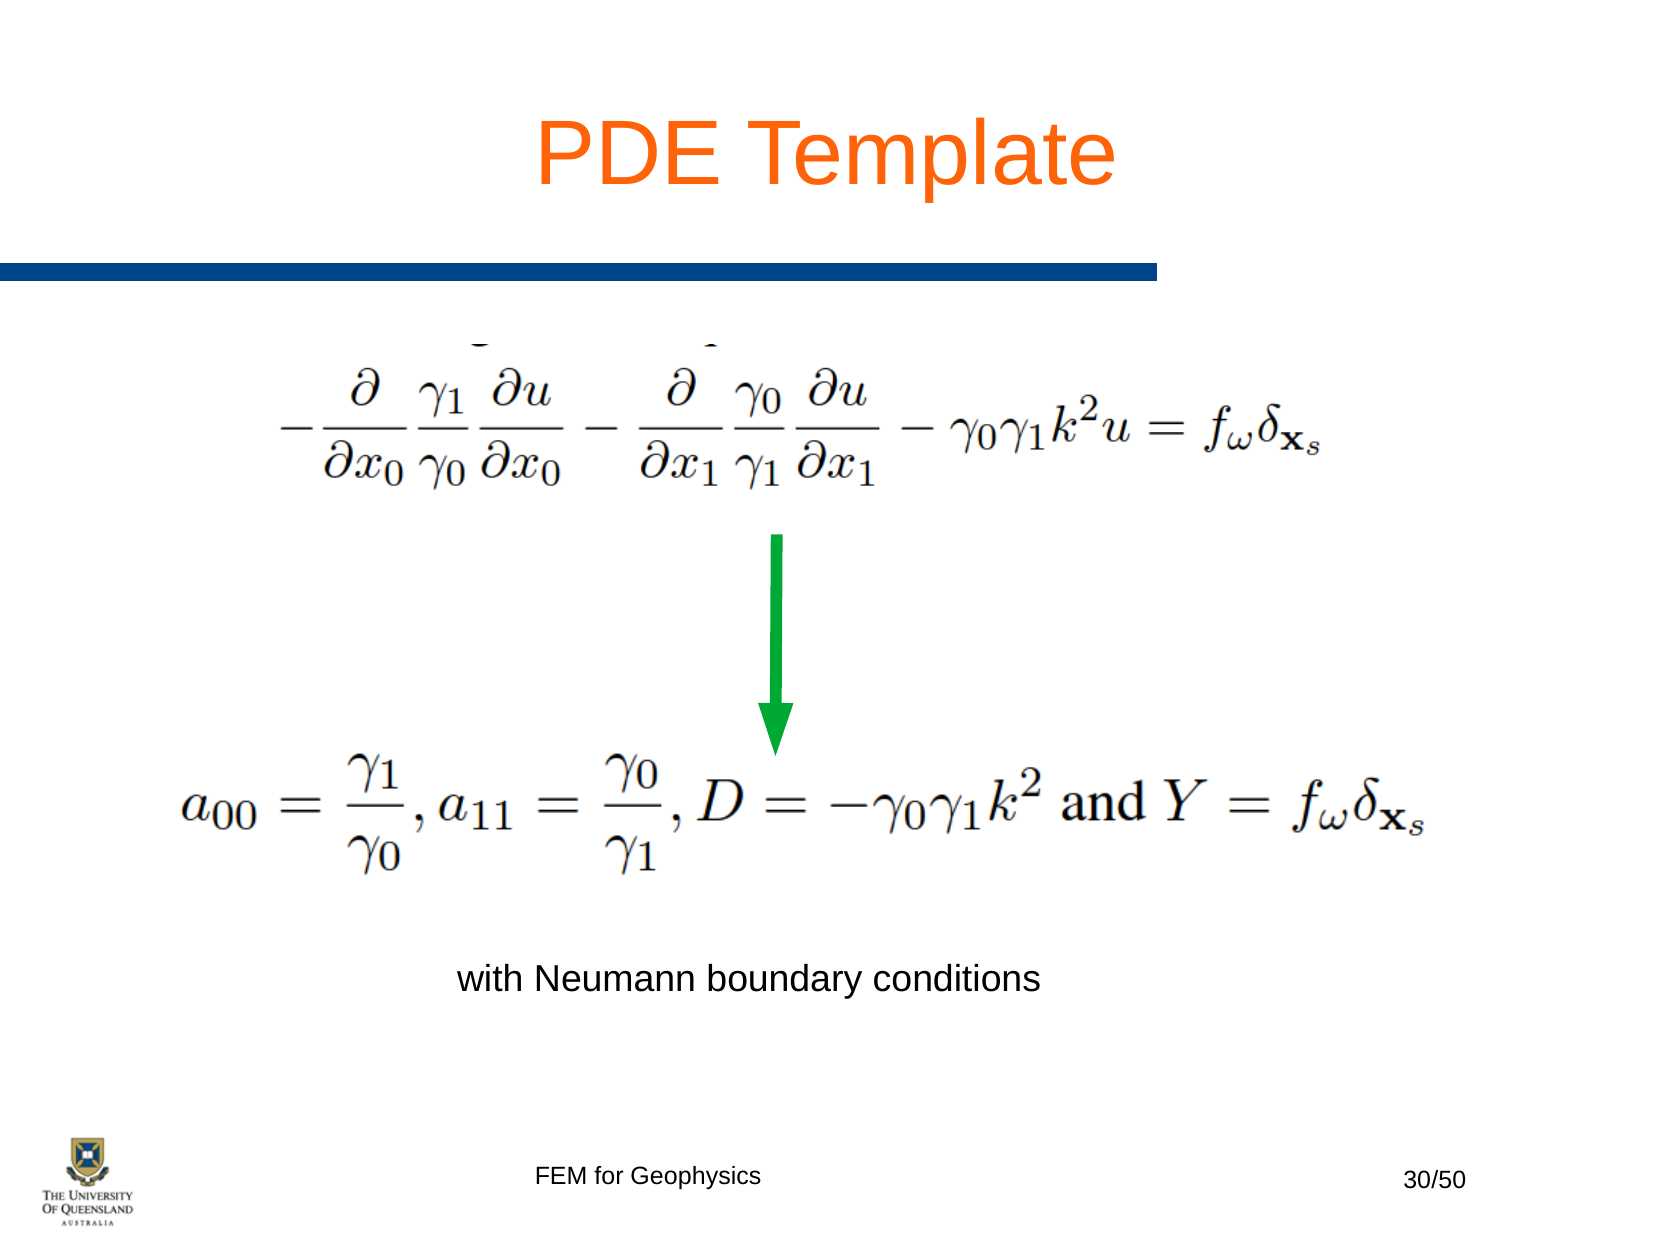

# PDE Template
with Neumann boundary conditions